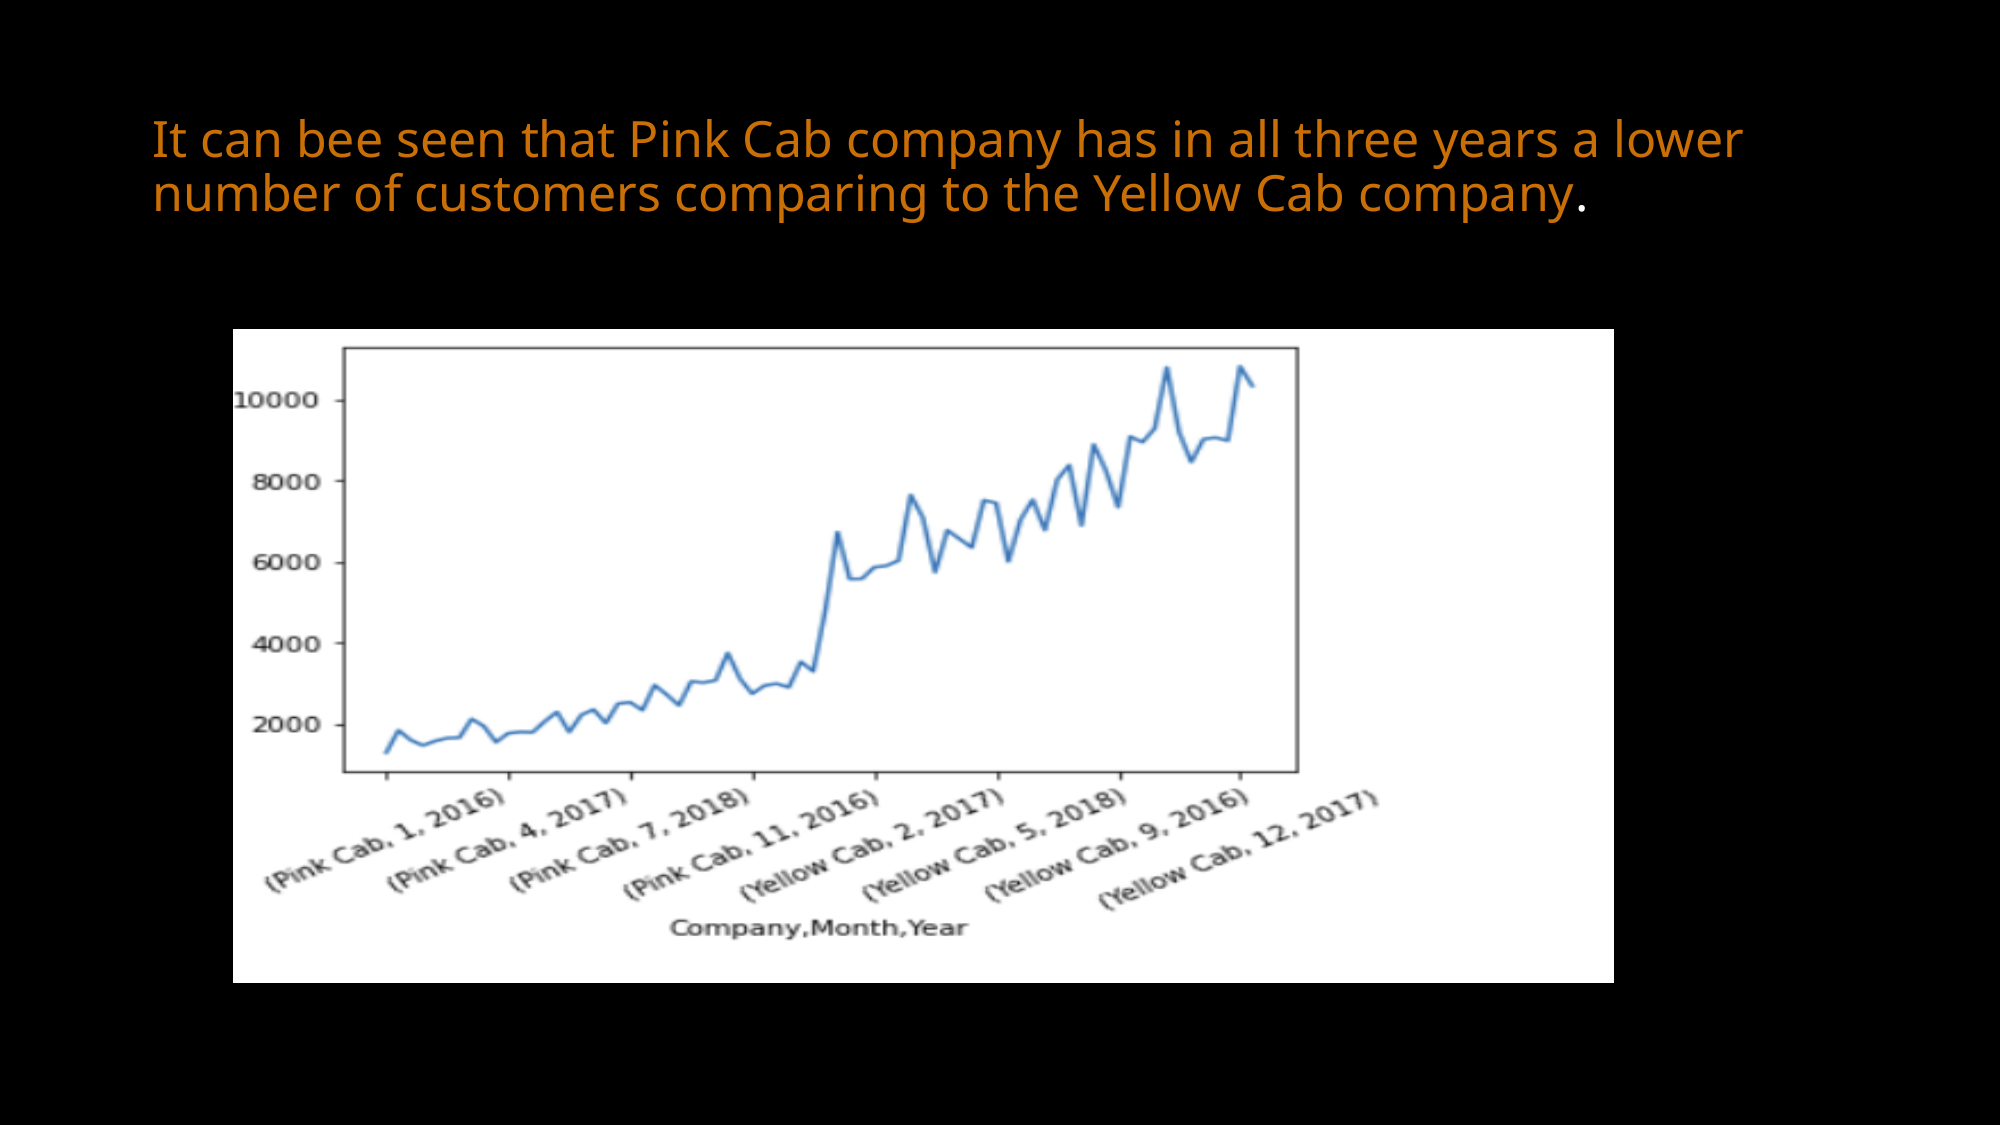

# It can bee seen that Pink Cab company has in all three years a lower number of customers comparing to the Yellow Cab company.